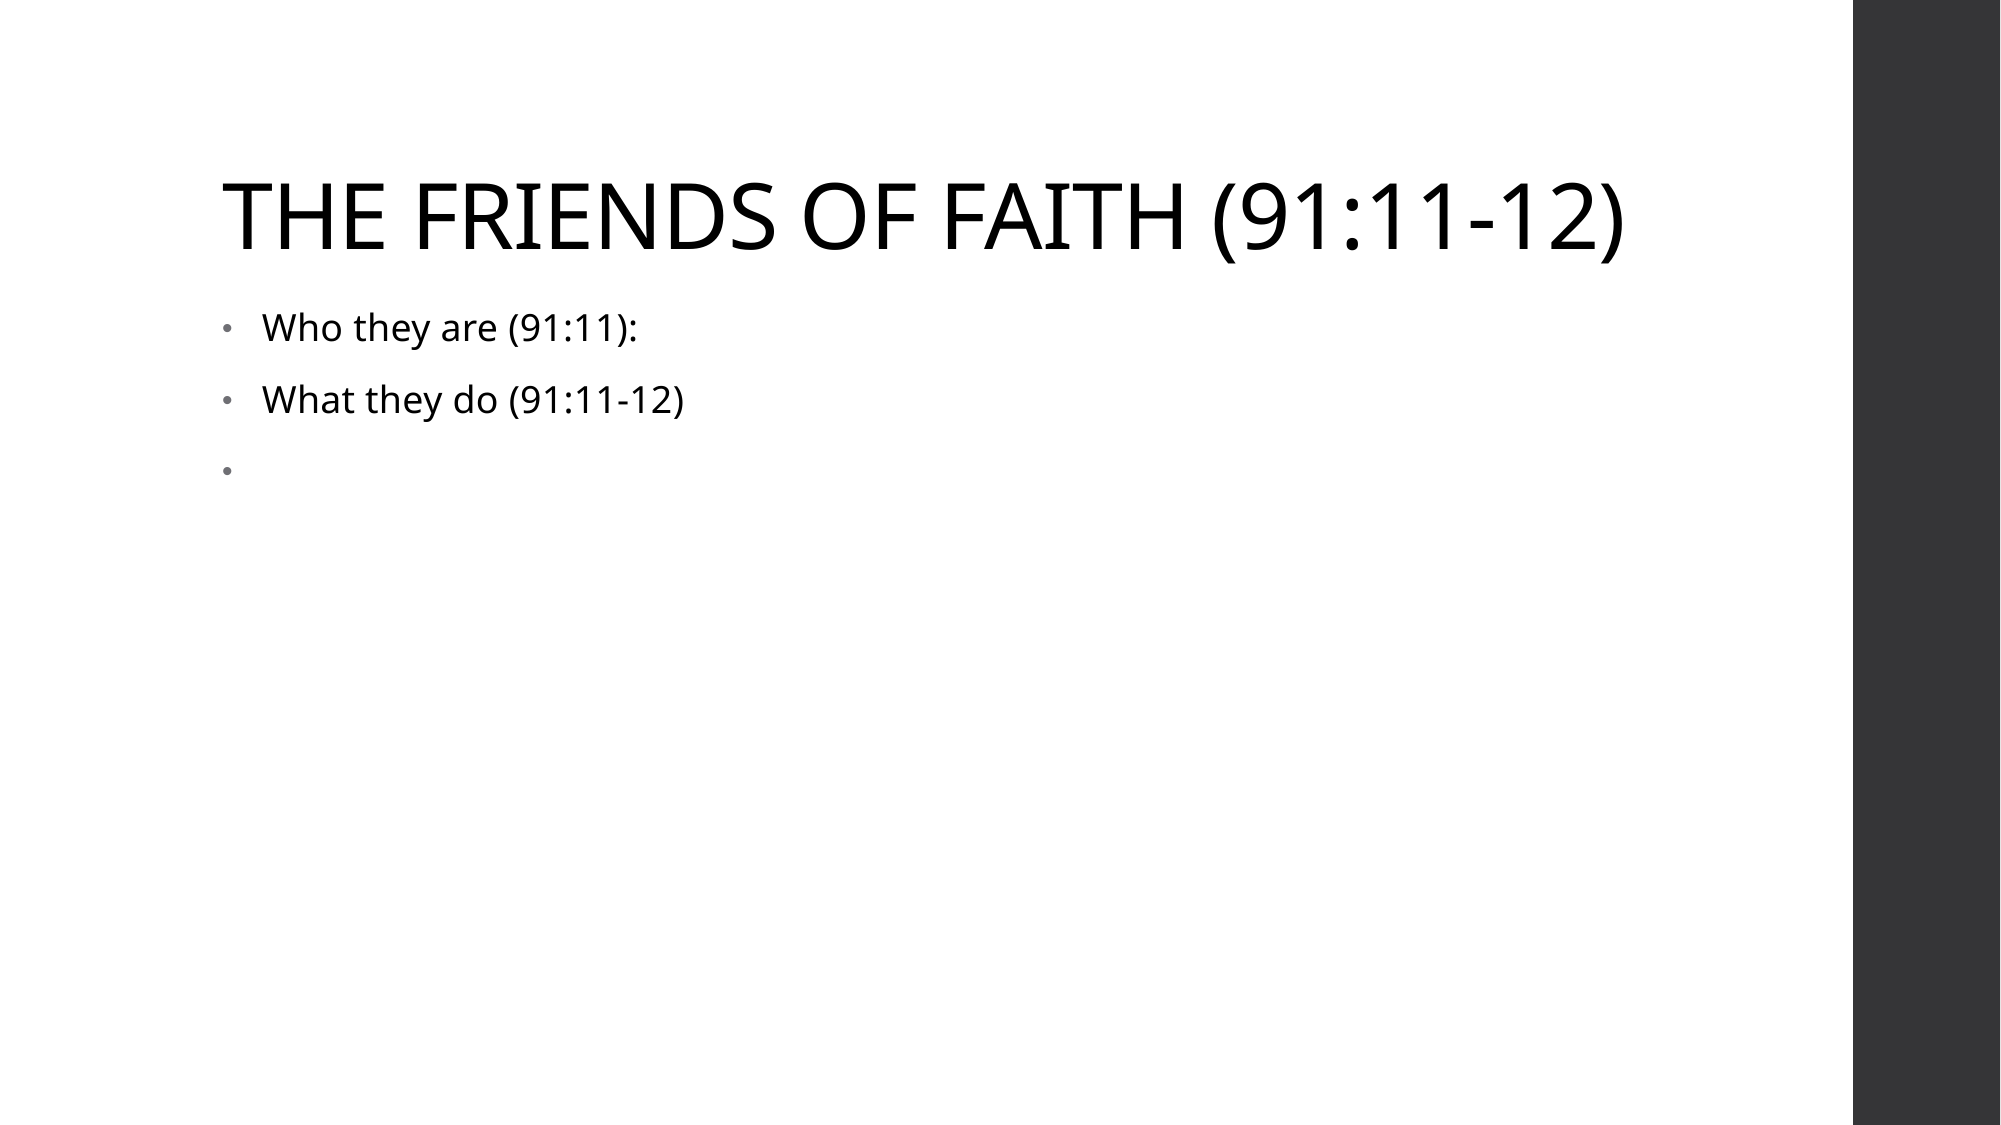

# THE FRIENDS OF FAITH (91:11-12)
 Who they are (91:11):
 What they do (91:11-12)